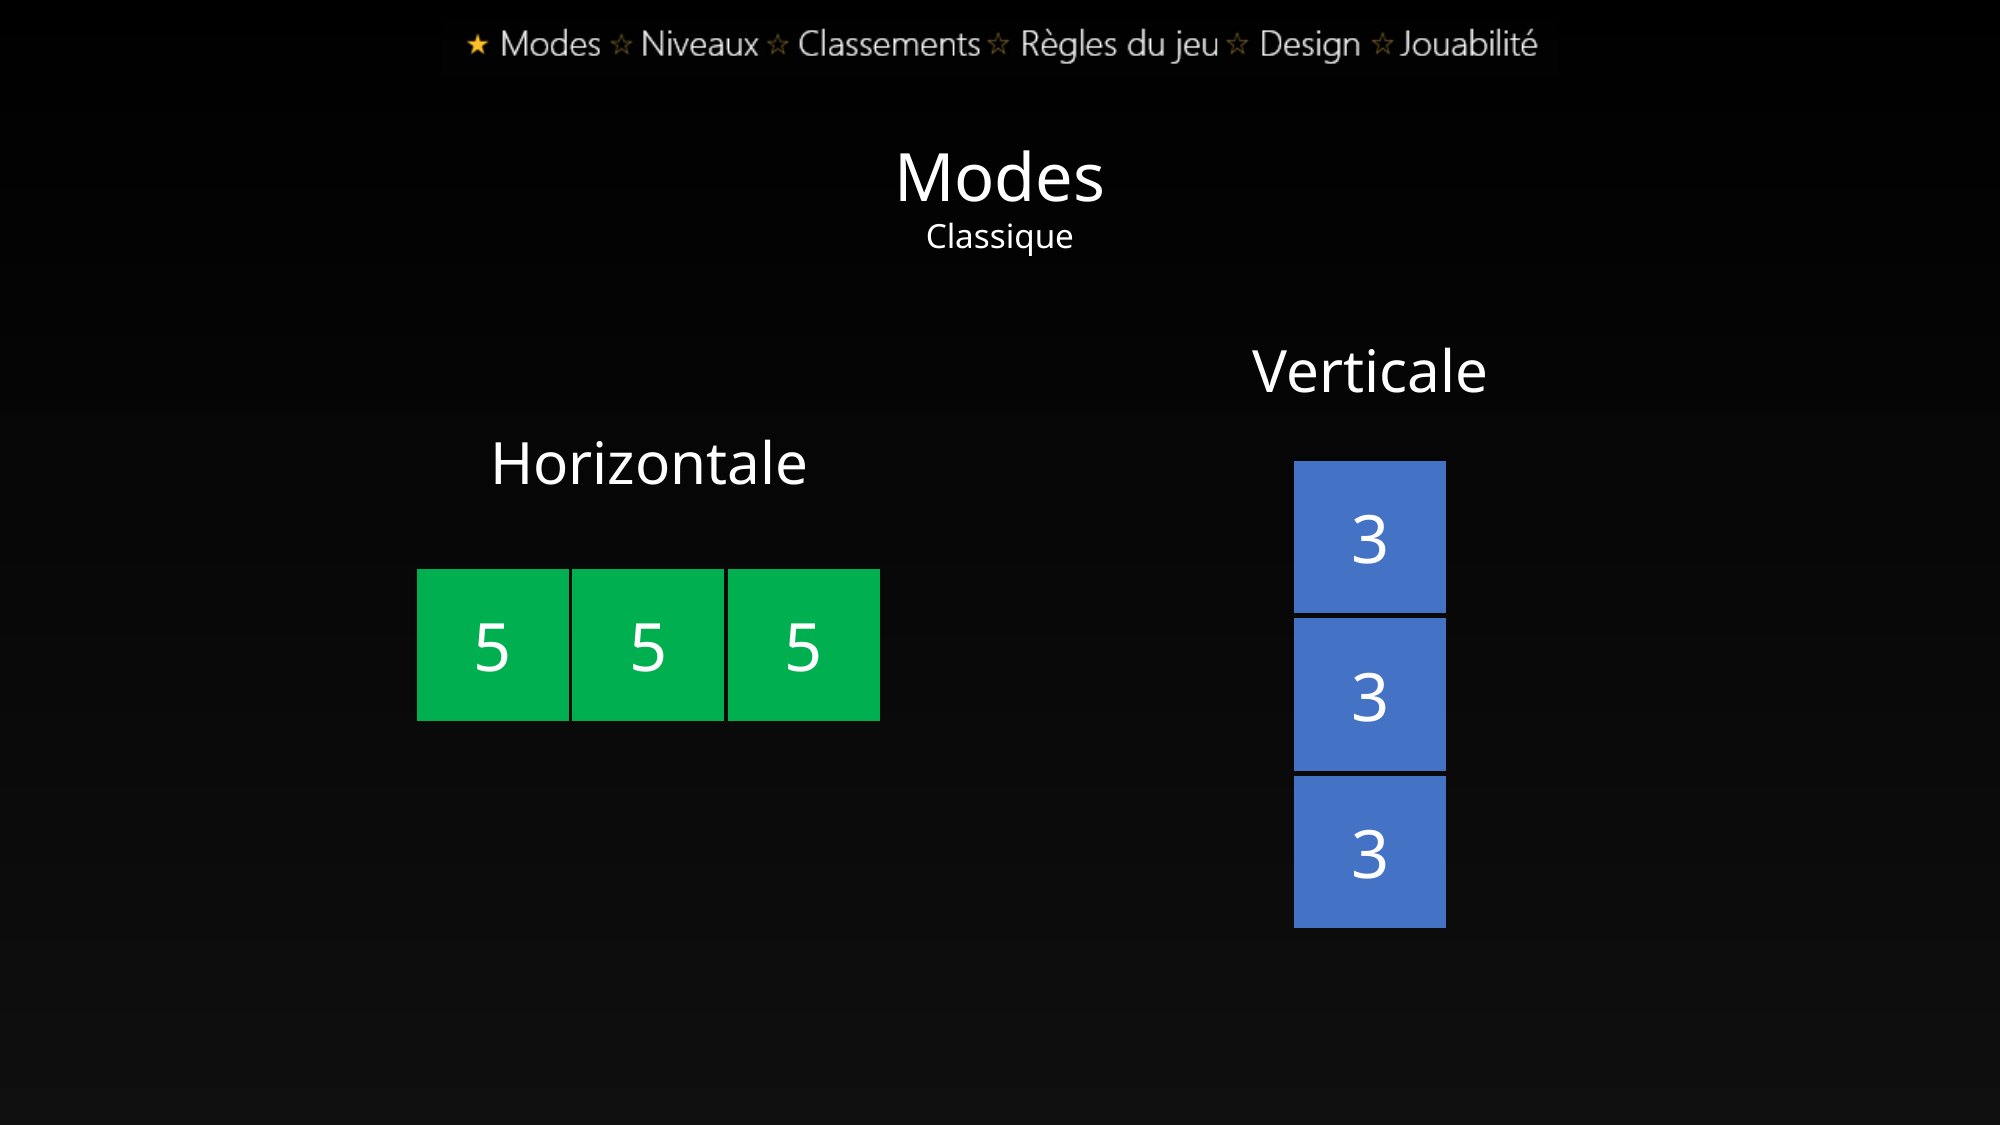

Modes
Classique
Verticale
Horizontale
3
3
3
5
5
5